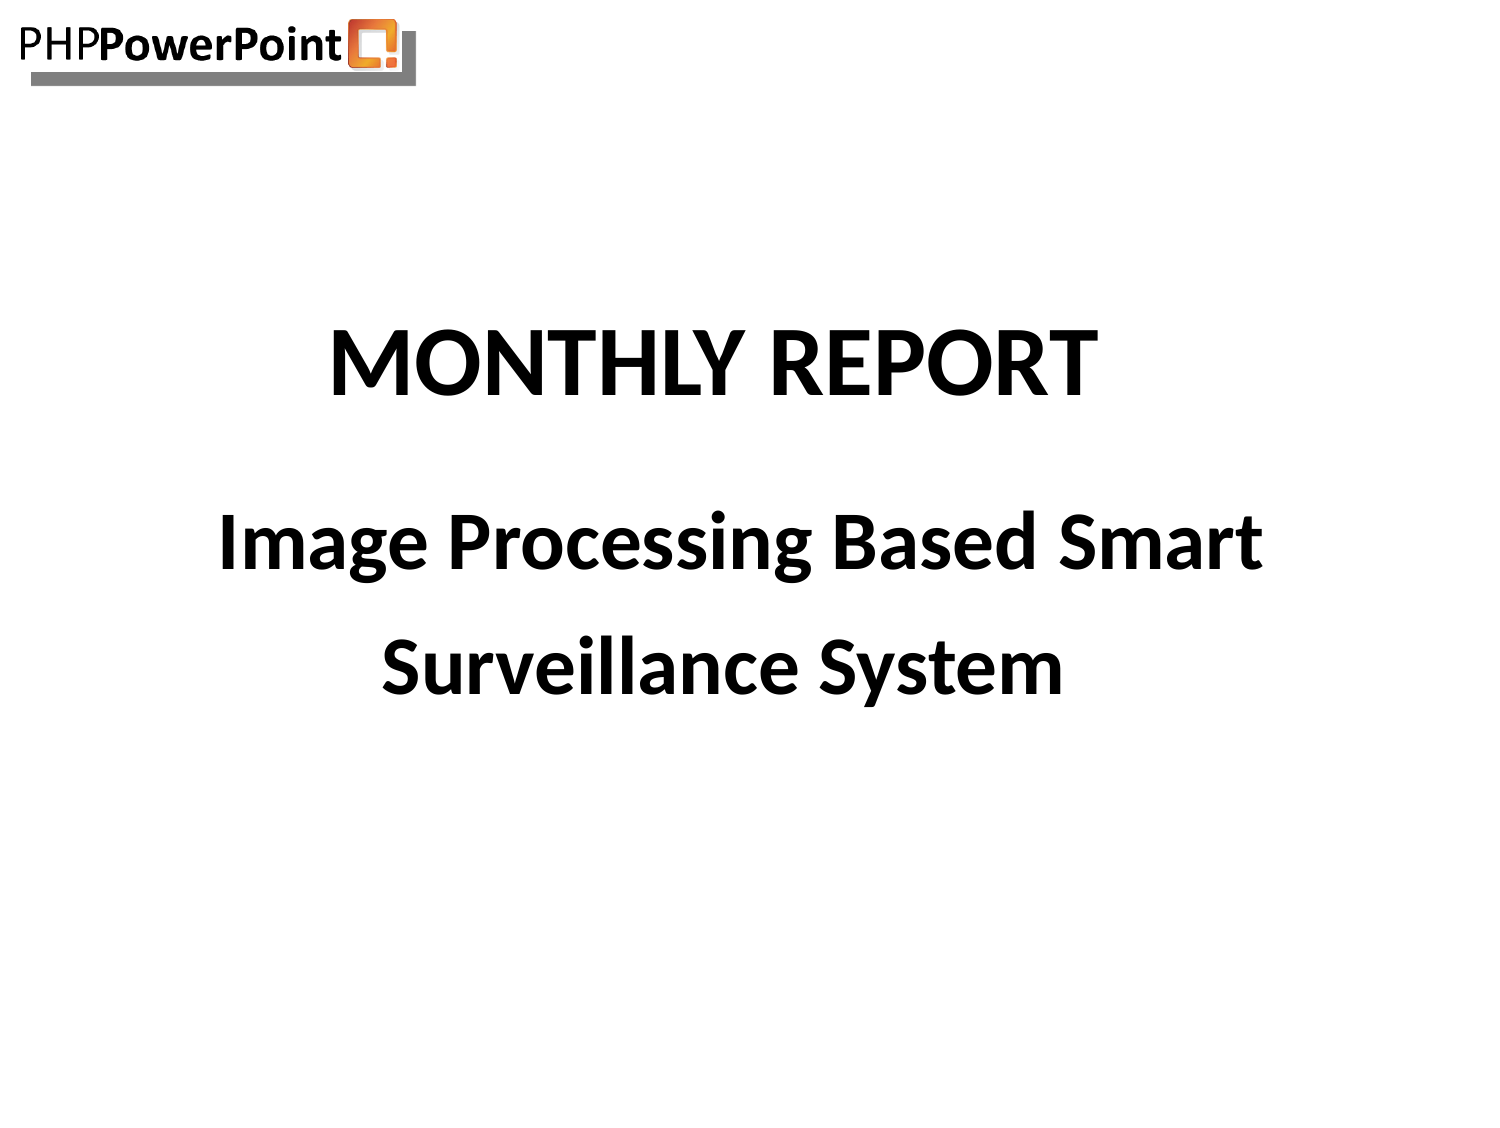

MONTHLY REPORT
Image Processing Based Smart
Surveillance System